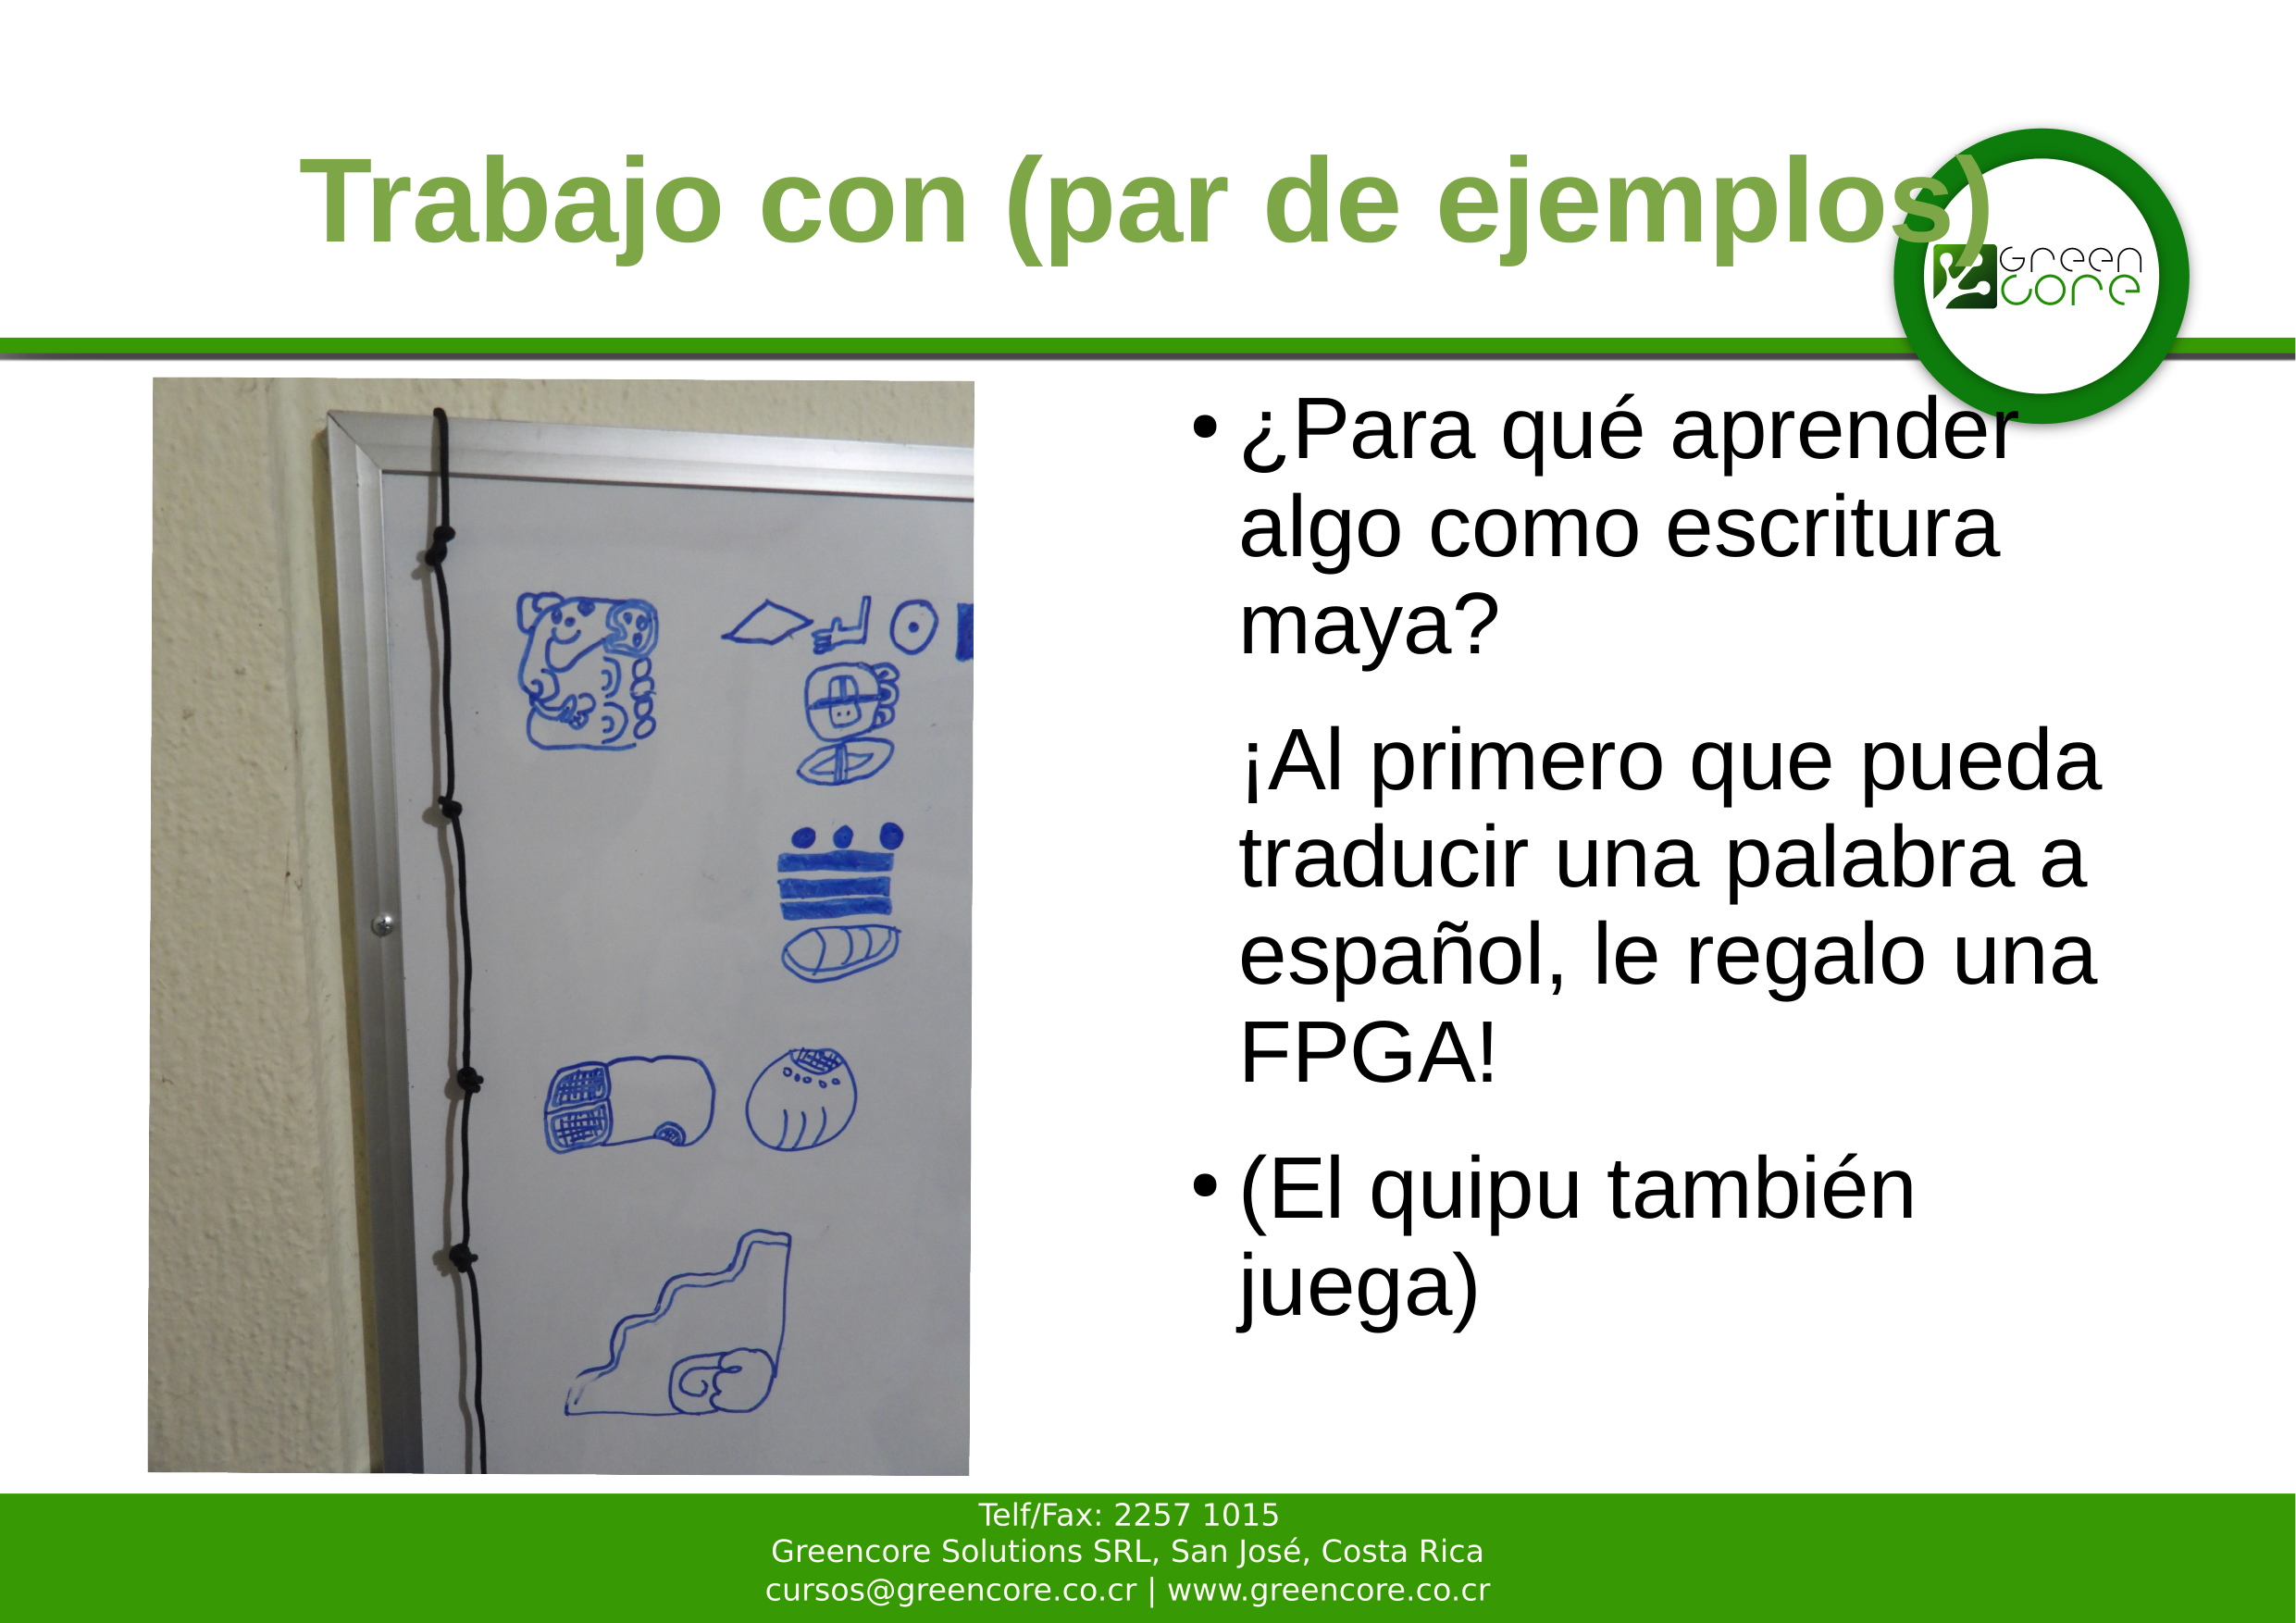

# Trabajo con (par de ejemplos)
¿Para qué aprender algo como escritura maya?
¡Al primero que pueda traducir una palabra a español, le regalo una FPGA!
(El quipu también juega)